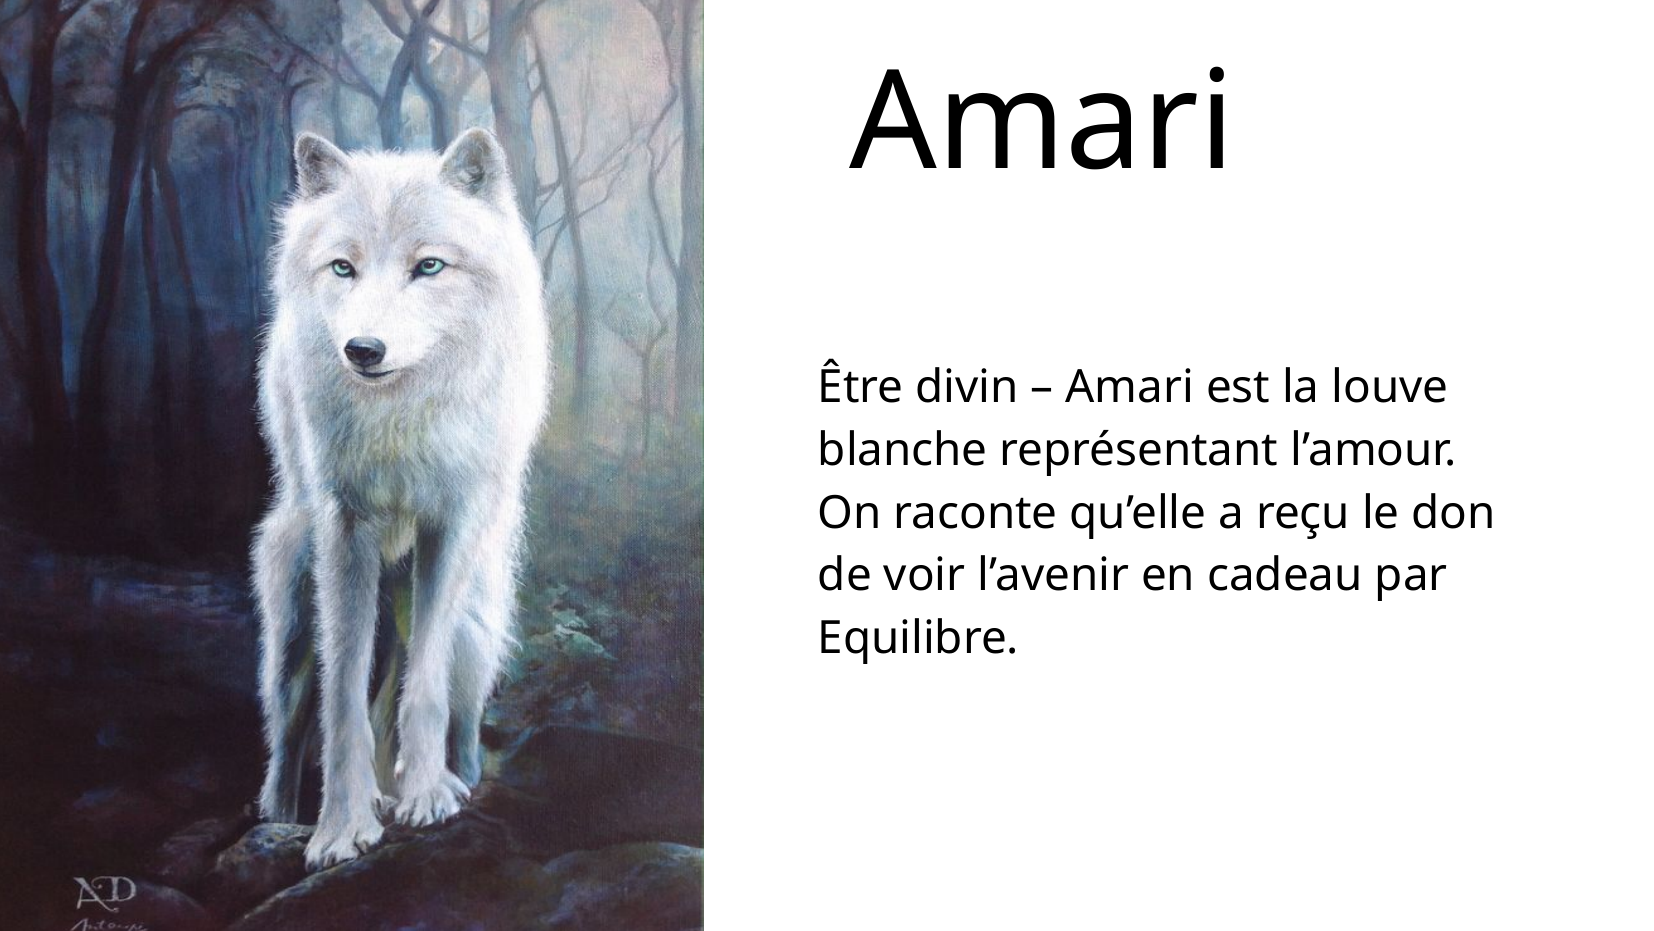

# Amari
Être divin – Amari est la louve blanche représentant l’amour. On raconte qu’elle a reçu le don de voir l’avenir en cadeau par Equilibre.